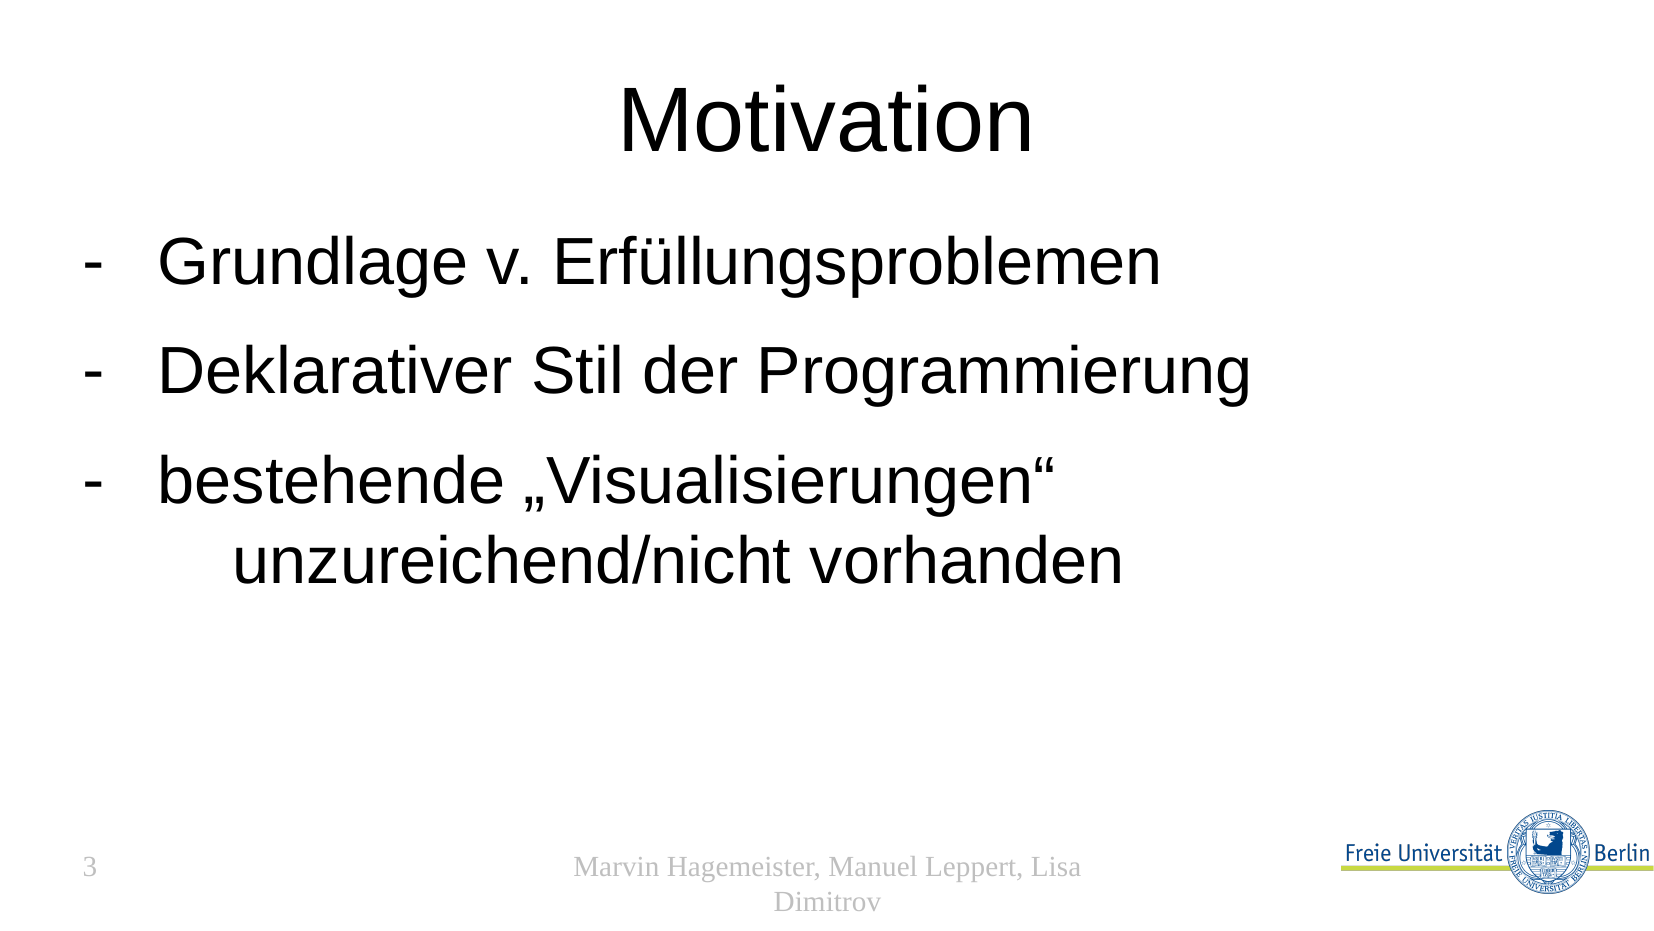

# Motivation
Grundlage v. Erfüllungsproblemen
Deklarativer Stil der Programmierung
bestehende „Visualisierungen“ unzureichend/nicht vorhanden
3
Marvin Hagemeister, Manuel Leppert, Lisa Dimitrov